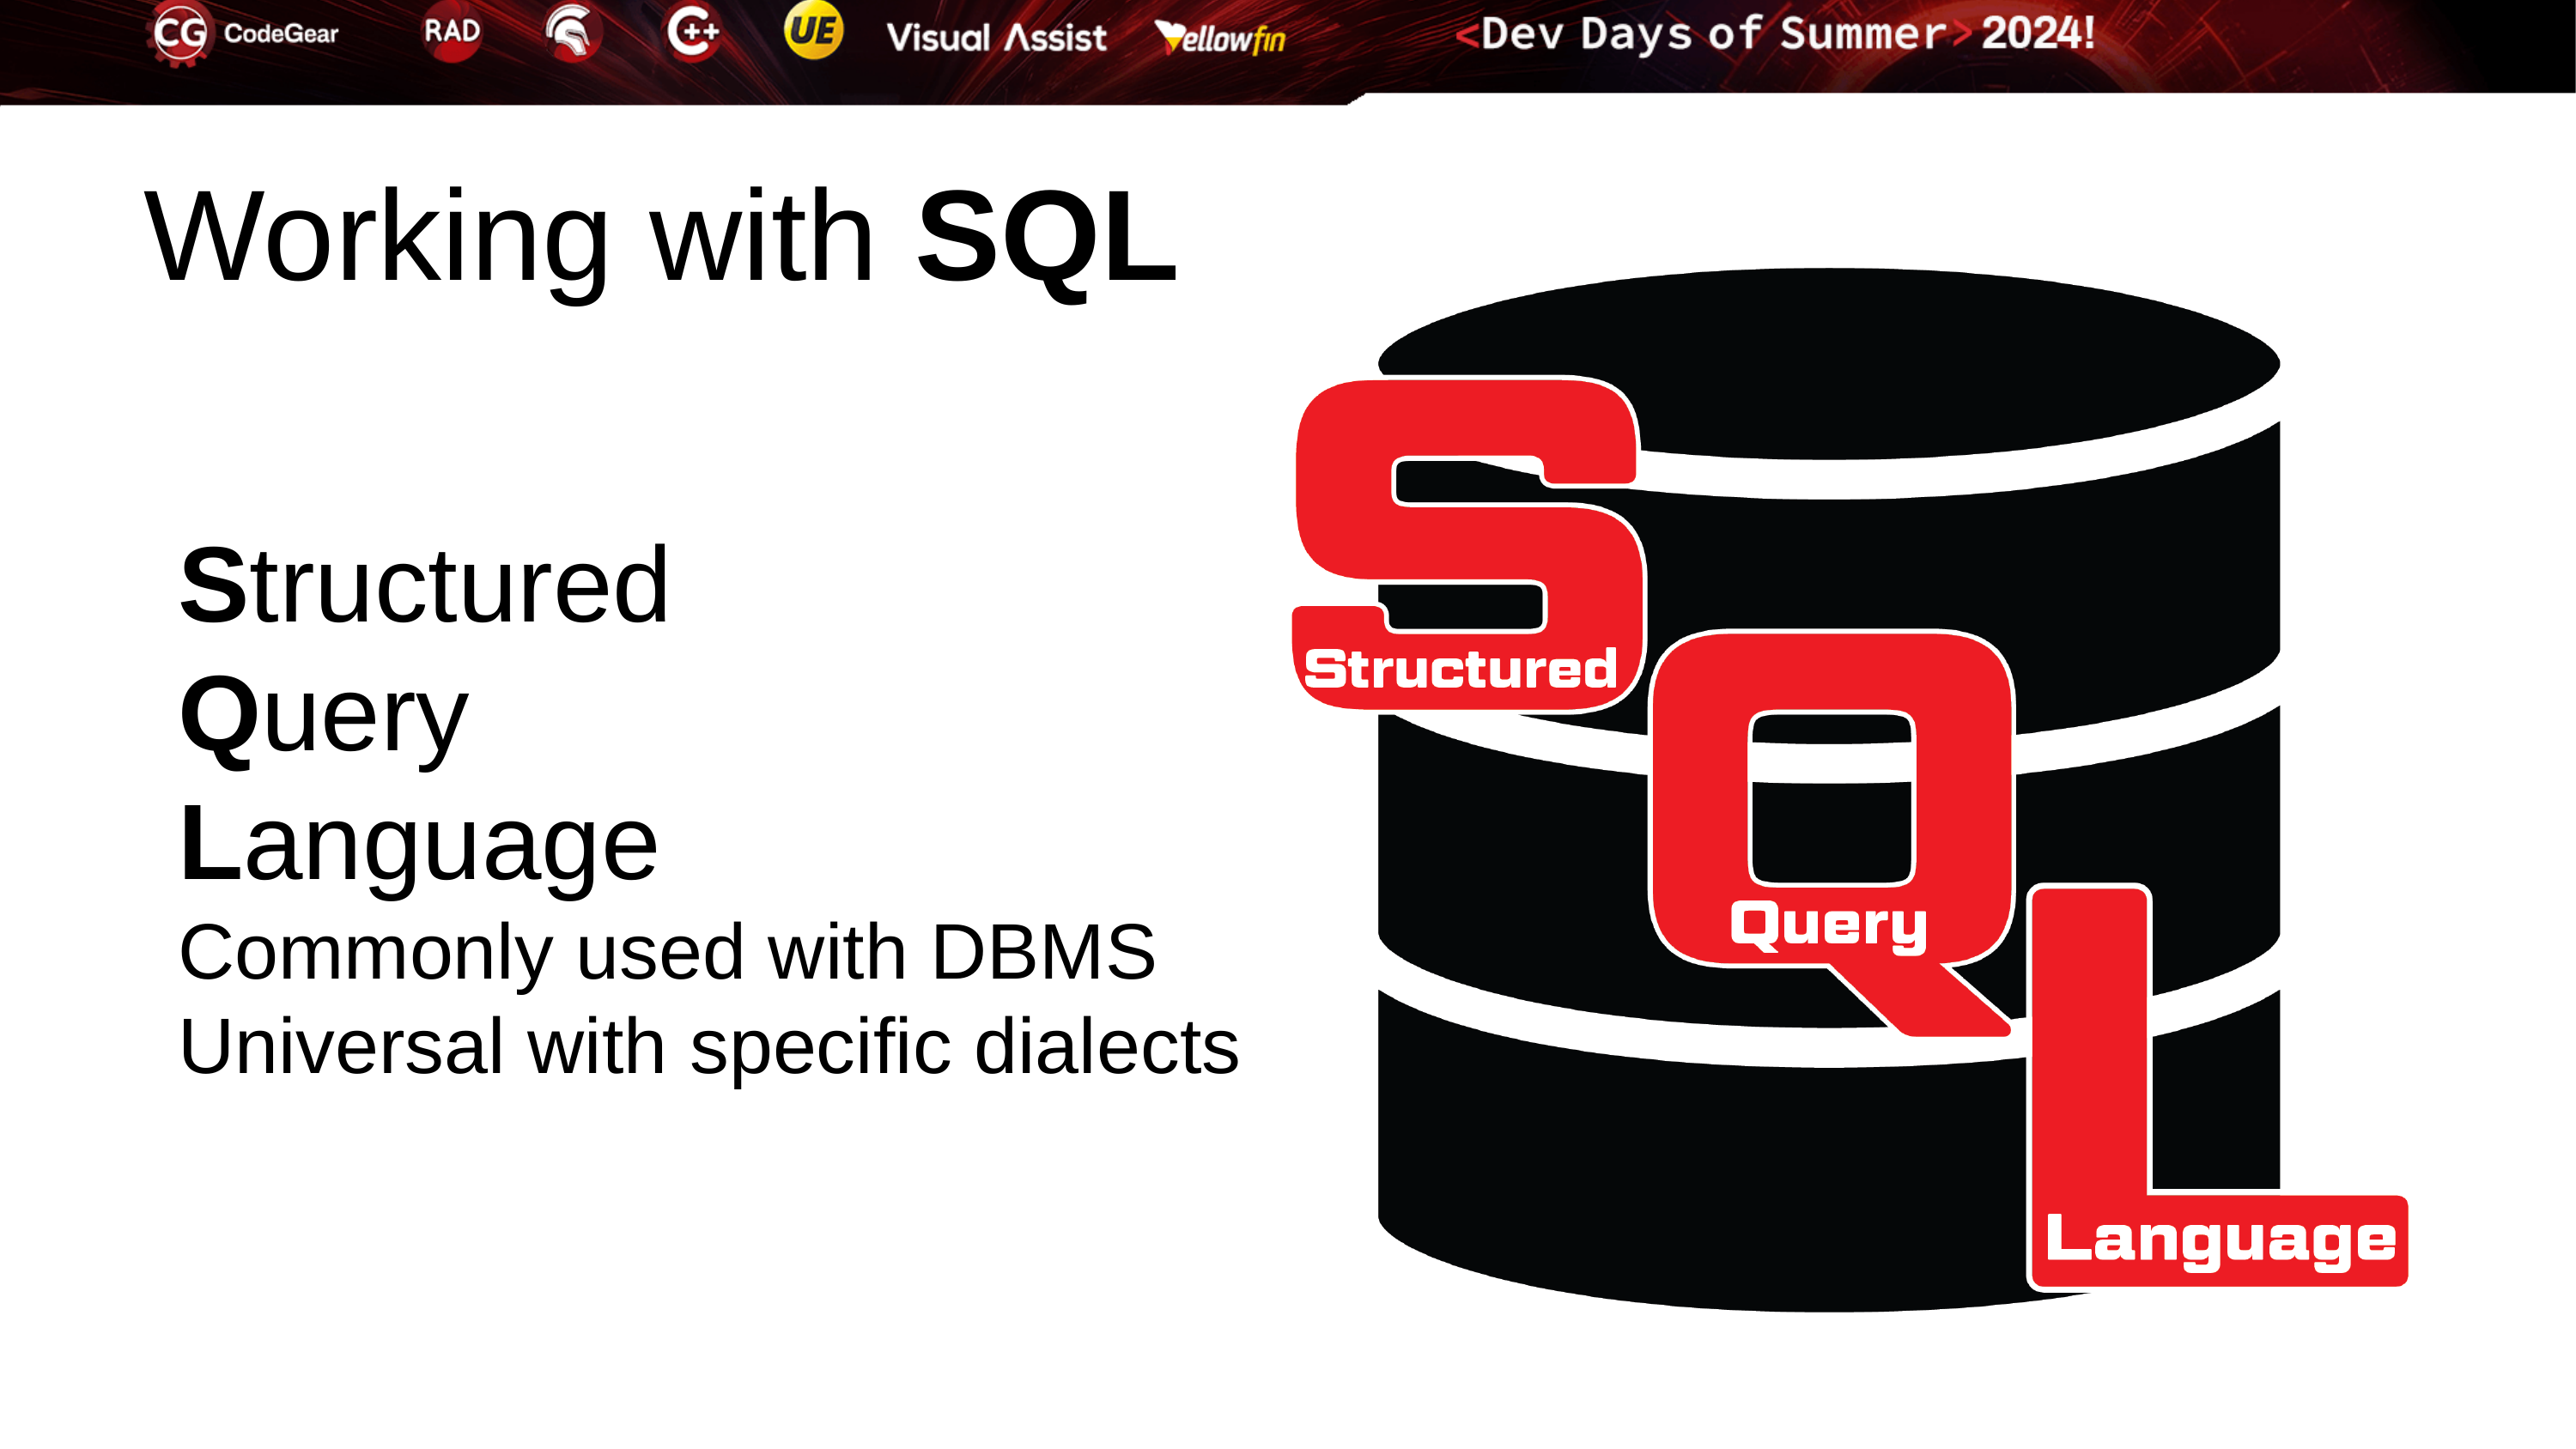

Working with SQL
# Structured Query Language Commonly used with DBMS Universal with specific dialects